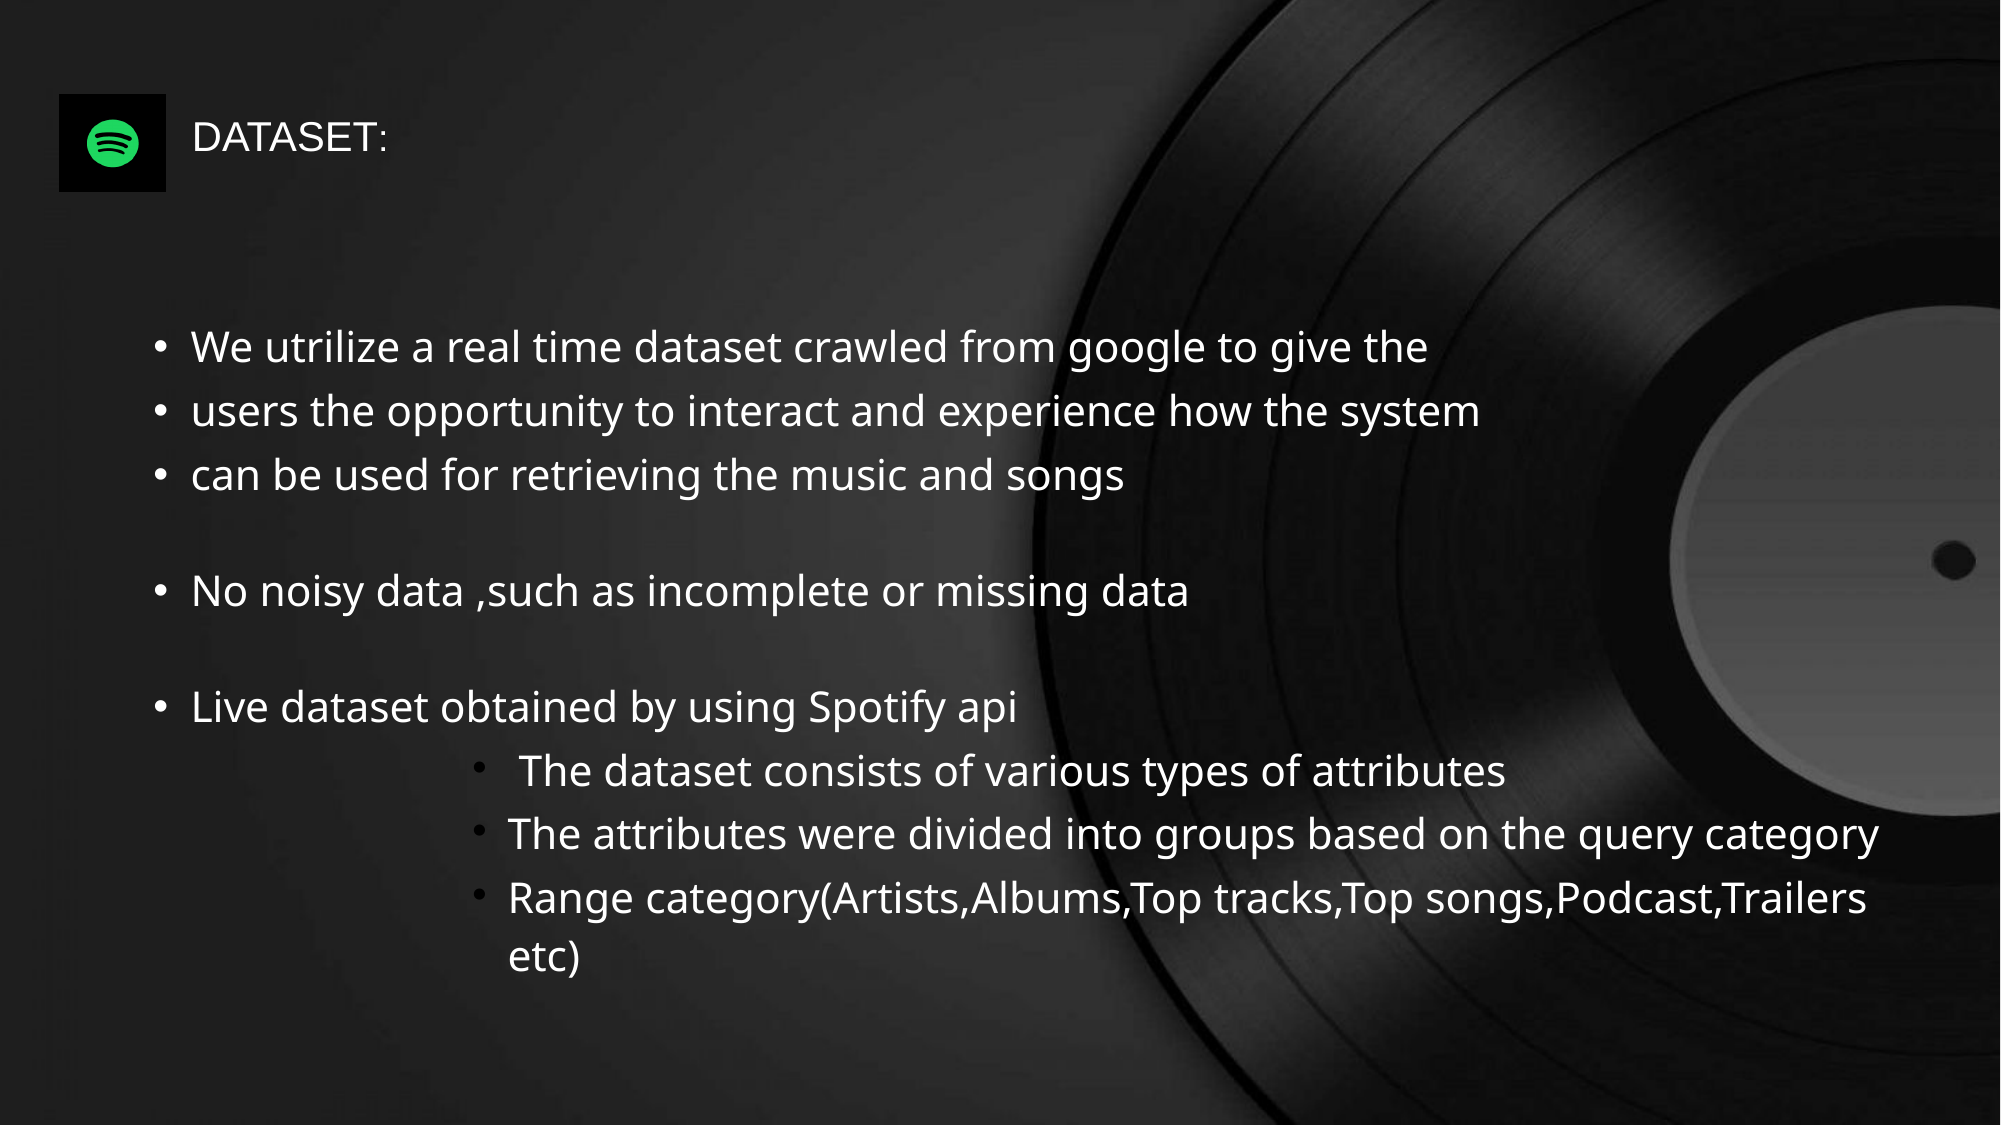

DATASET:
We utrilize a real time dataset crawled from google to give the
users the opportunity to interact and experience how the system
can be used for retrieving the music and songs
No noisy data ,such as incomplete or missing data
Live dataset obtained by using Spotify api
 The dataset consists of various types of attributes
The attributes were divided into groups based on the query category
Range category(Artists,Albums,Top tracks,Top songs,Podcast,Trailers etc)